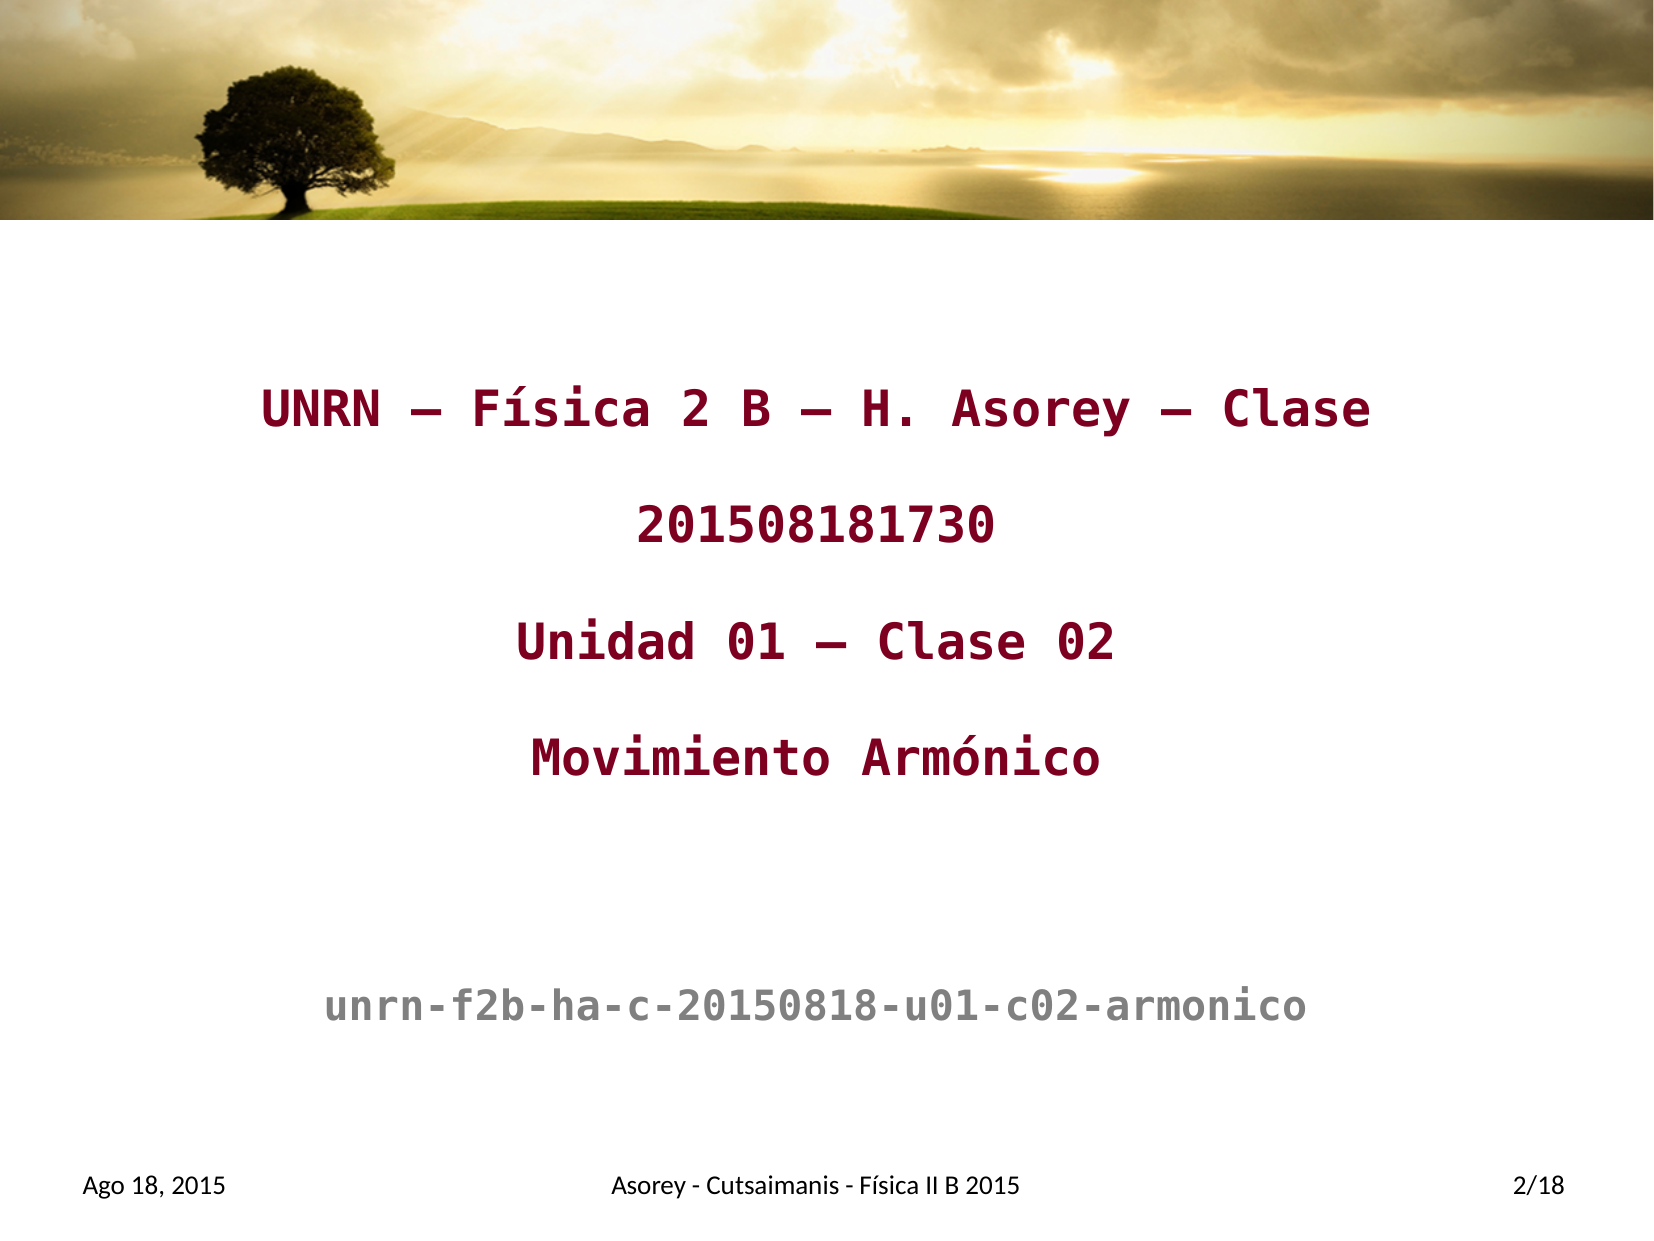

# UNRN – Física 2 B – H. Asorey – Clase
201508181730
Unidad 01 – Clase 02
Movimiento Armónico
unrn-f2b-ha-c-20150818-u01-c02-armonico
Ago 18, 2015
Asorey - Cutsaimanis - Física II B 2015
2